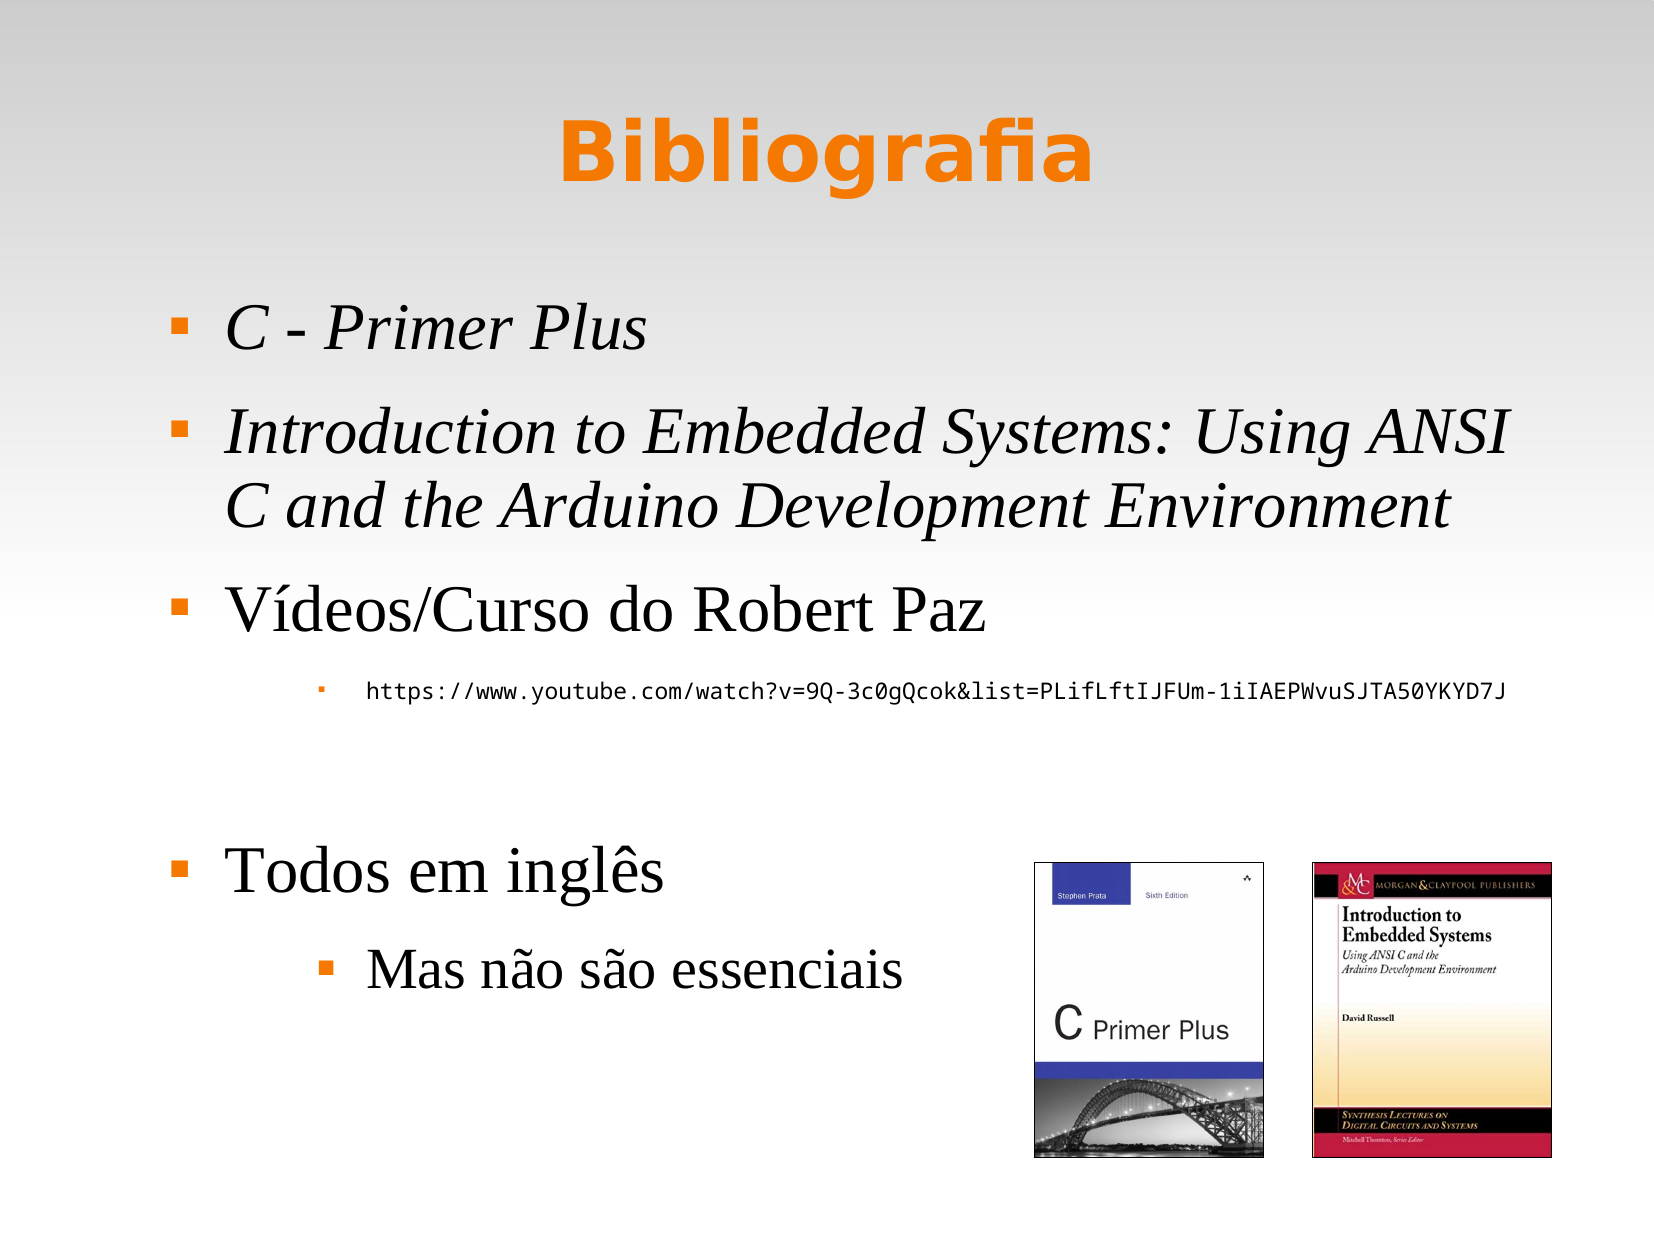

# Bibliografia
C - Primer Plus
Introduction to Embedded Systems: Using ANSI C and the Arduino Development Environment
Vídeos/Curso do Robert Paz
https://www.youtube.com/watch?v=9Q-3c0gQcok&list=PLifLftIJFUm-1iIAEPWvuSJTA50YKYD7J
Todos em inglês
Mas não são essenciais